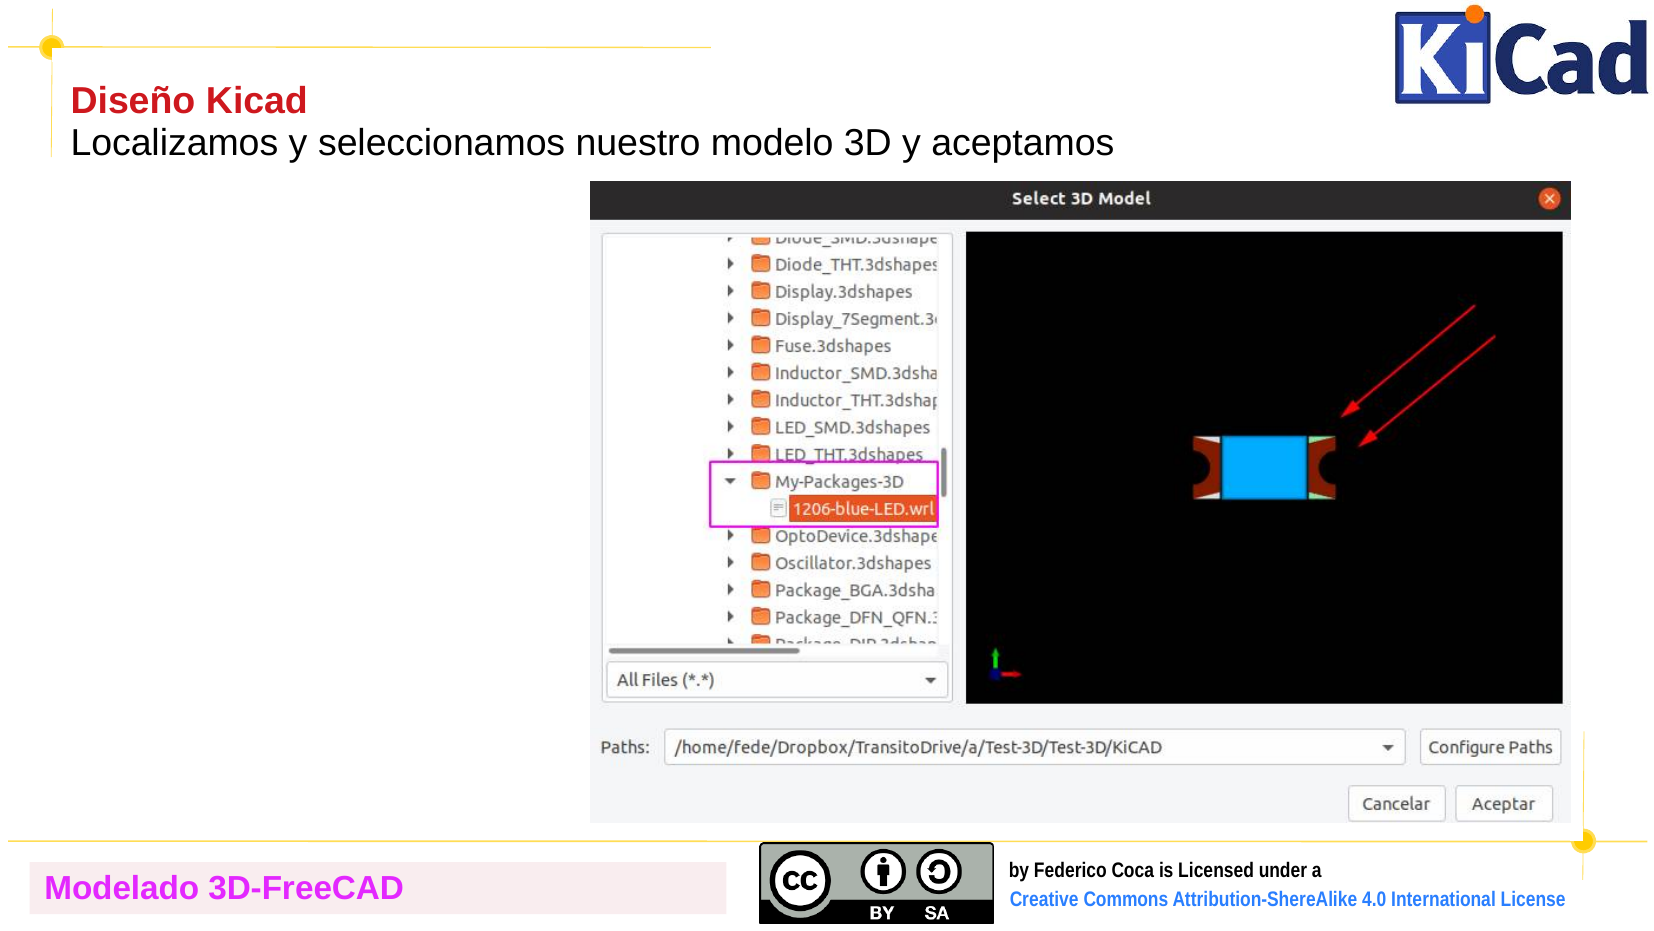

Diseño Kicad
Localizamos y seleccionamos nuestro modelo 3D y aceptamos
Modelado 3D-FreeCAD